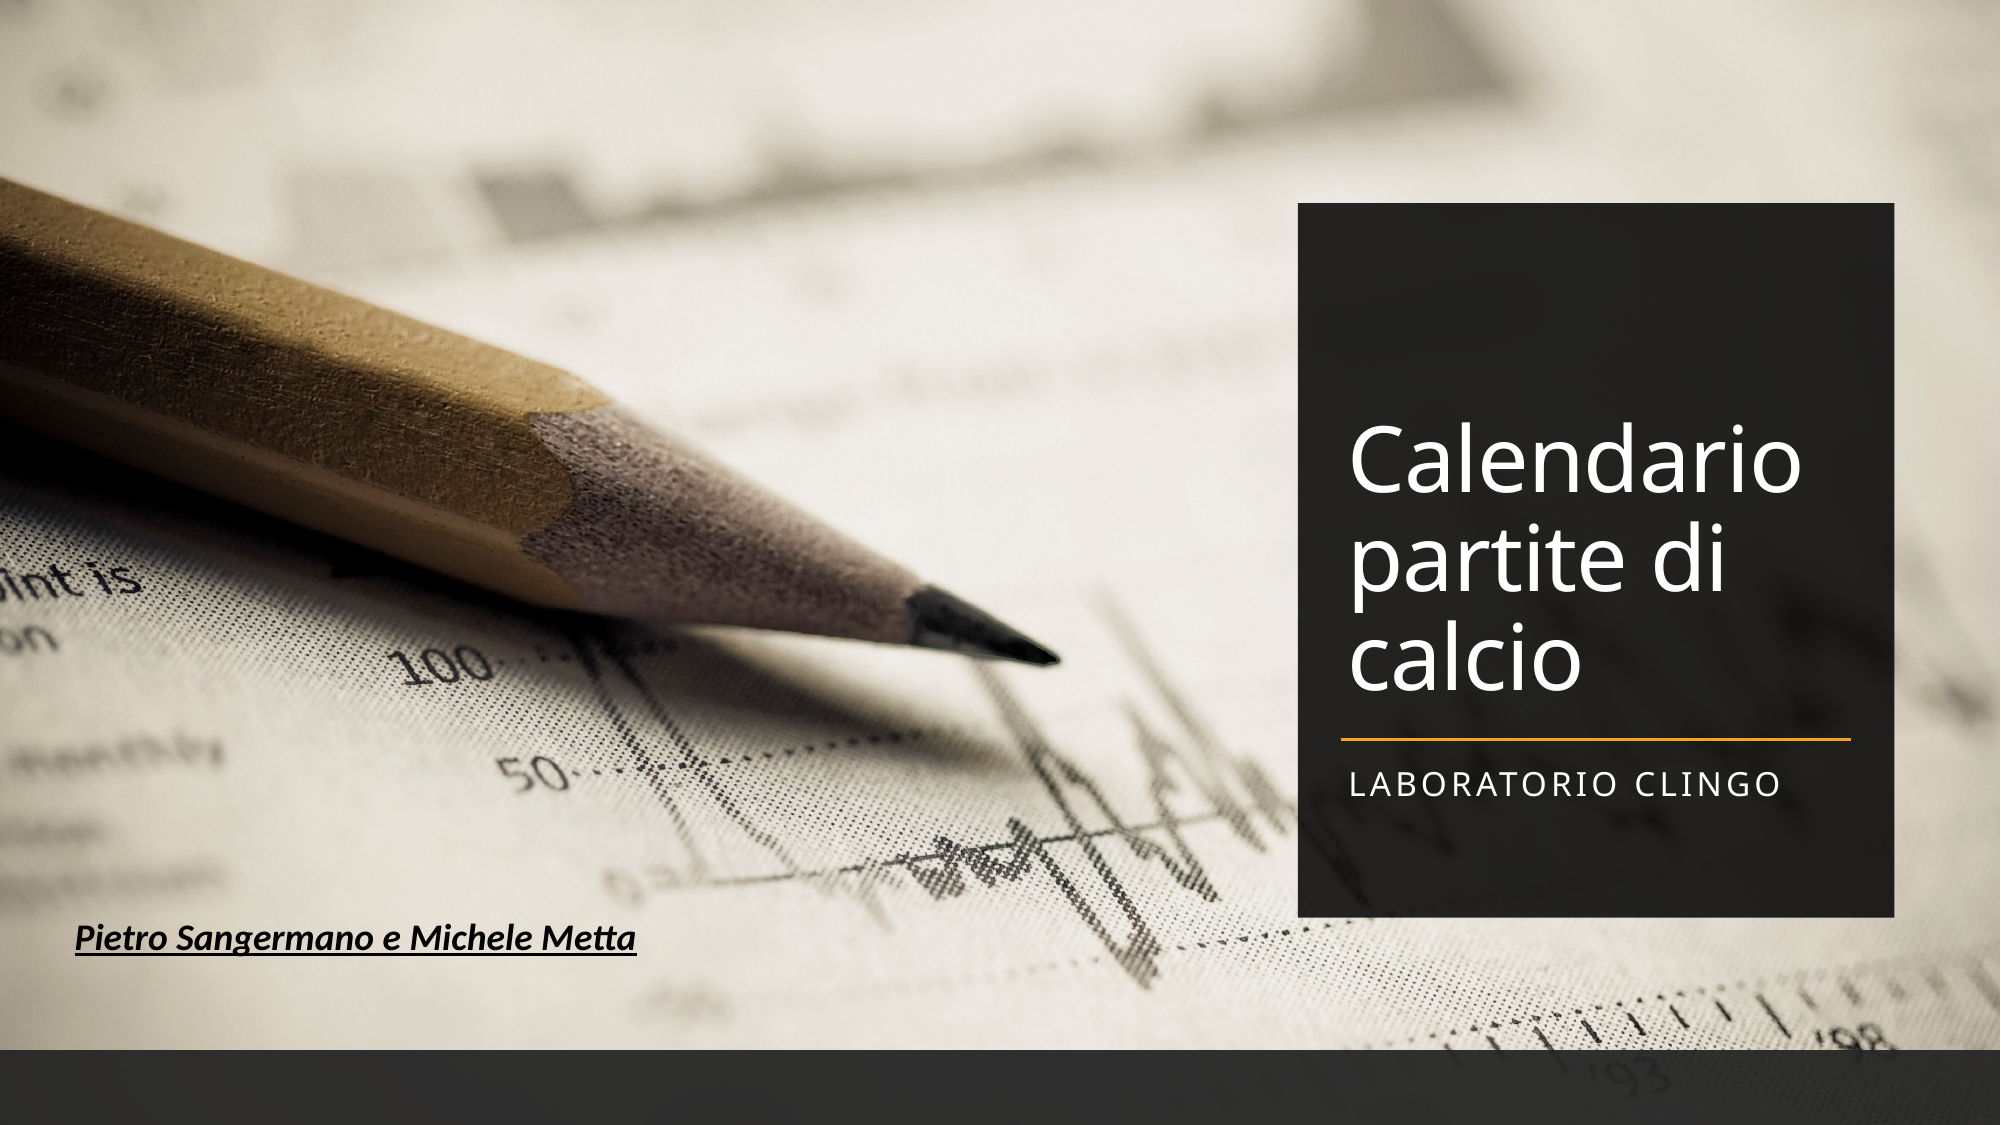

# Calendario partite di calcio
Laboratorio CLINGO
Pietro Sangermano e Michele Metta